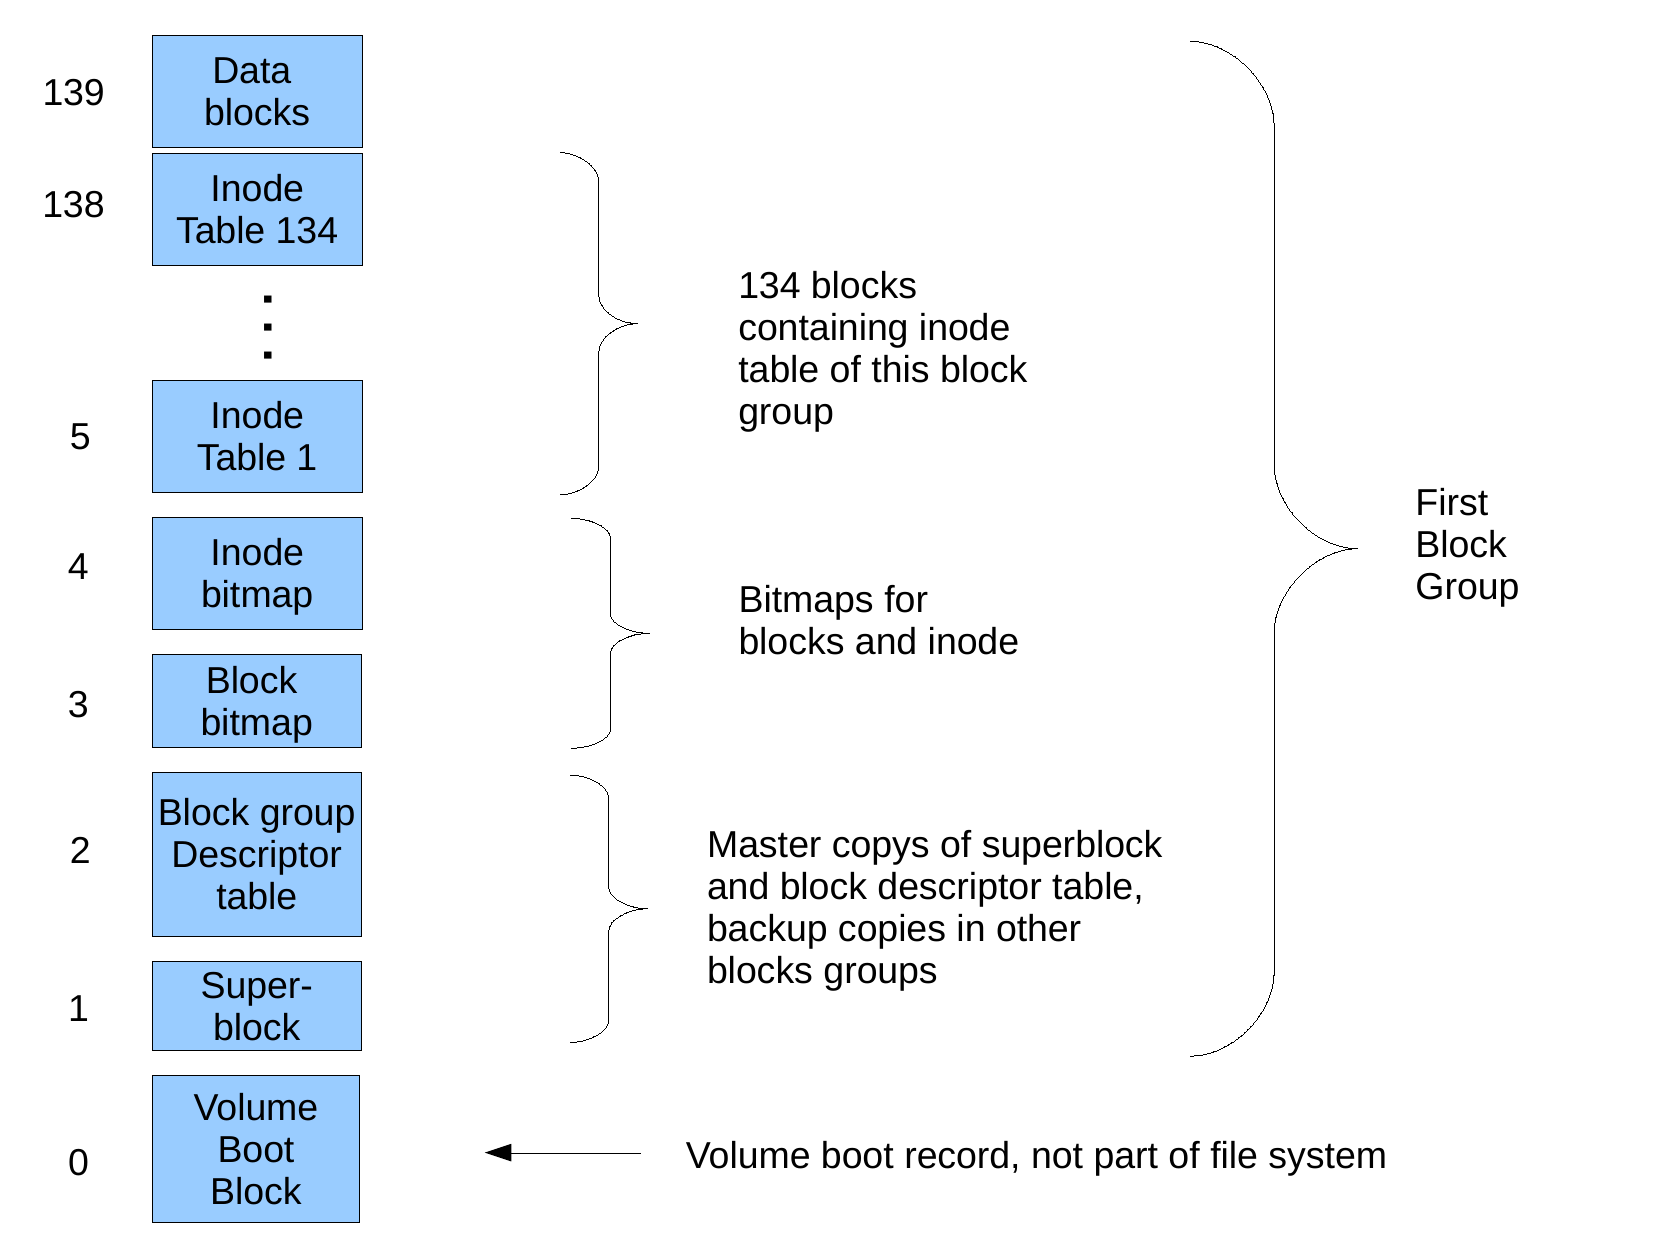

Data
blocks
139
Inode
Table 134
138
134 blocks containing inode table of this block group
. . .
Inode
Table 1
5
First
Block
Group
Inode
bitmap
4
Bitmaps for blocks and inode
Block
bitmap
3
Block group
Descriptor
table
Master copys of superblock and block descriptor table, backup copies in other blocks groups
2
Super-
block
1
Volume
Boot
Block
Volume boot record, not part of file system
0